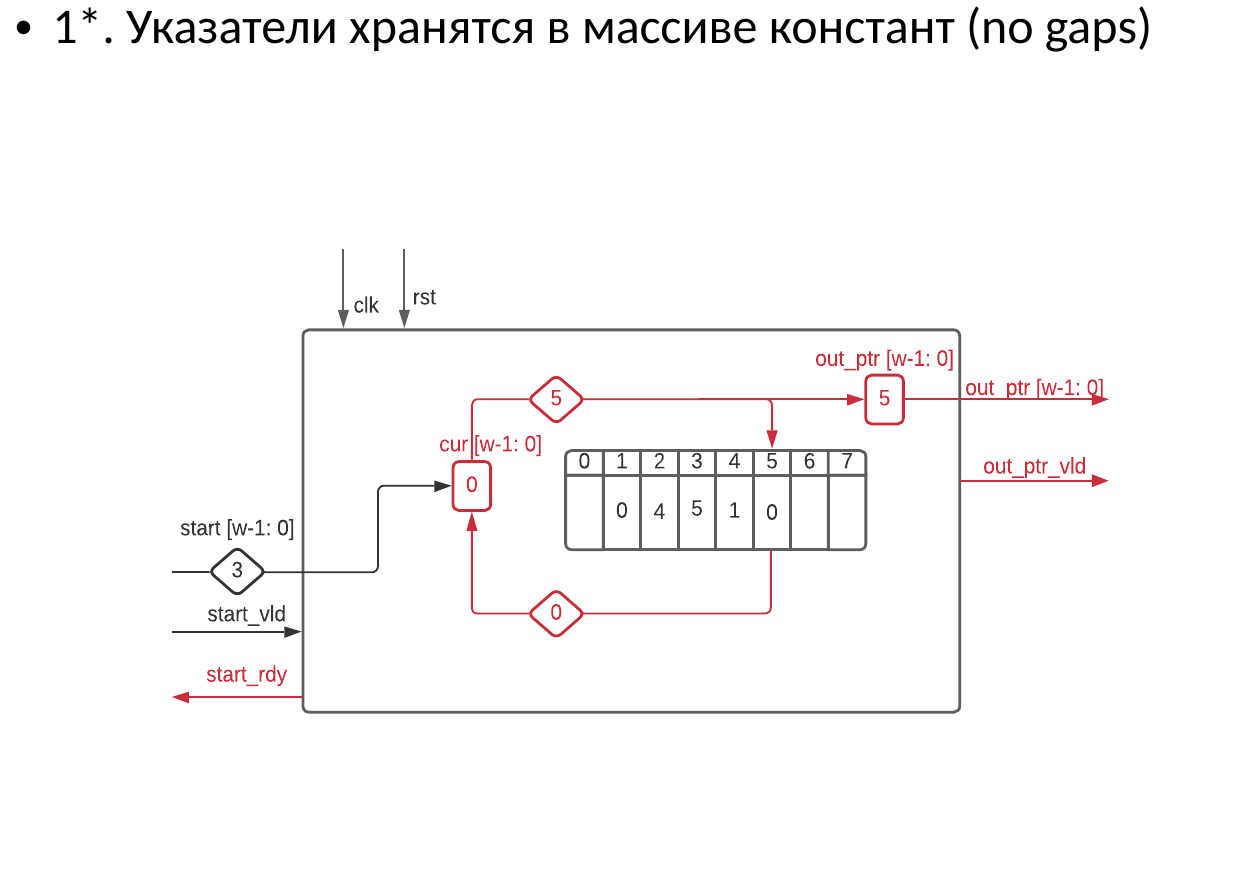

1*. Указатели хранятся в массиве констант (no gaps)